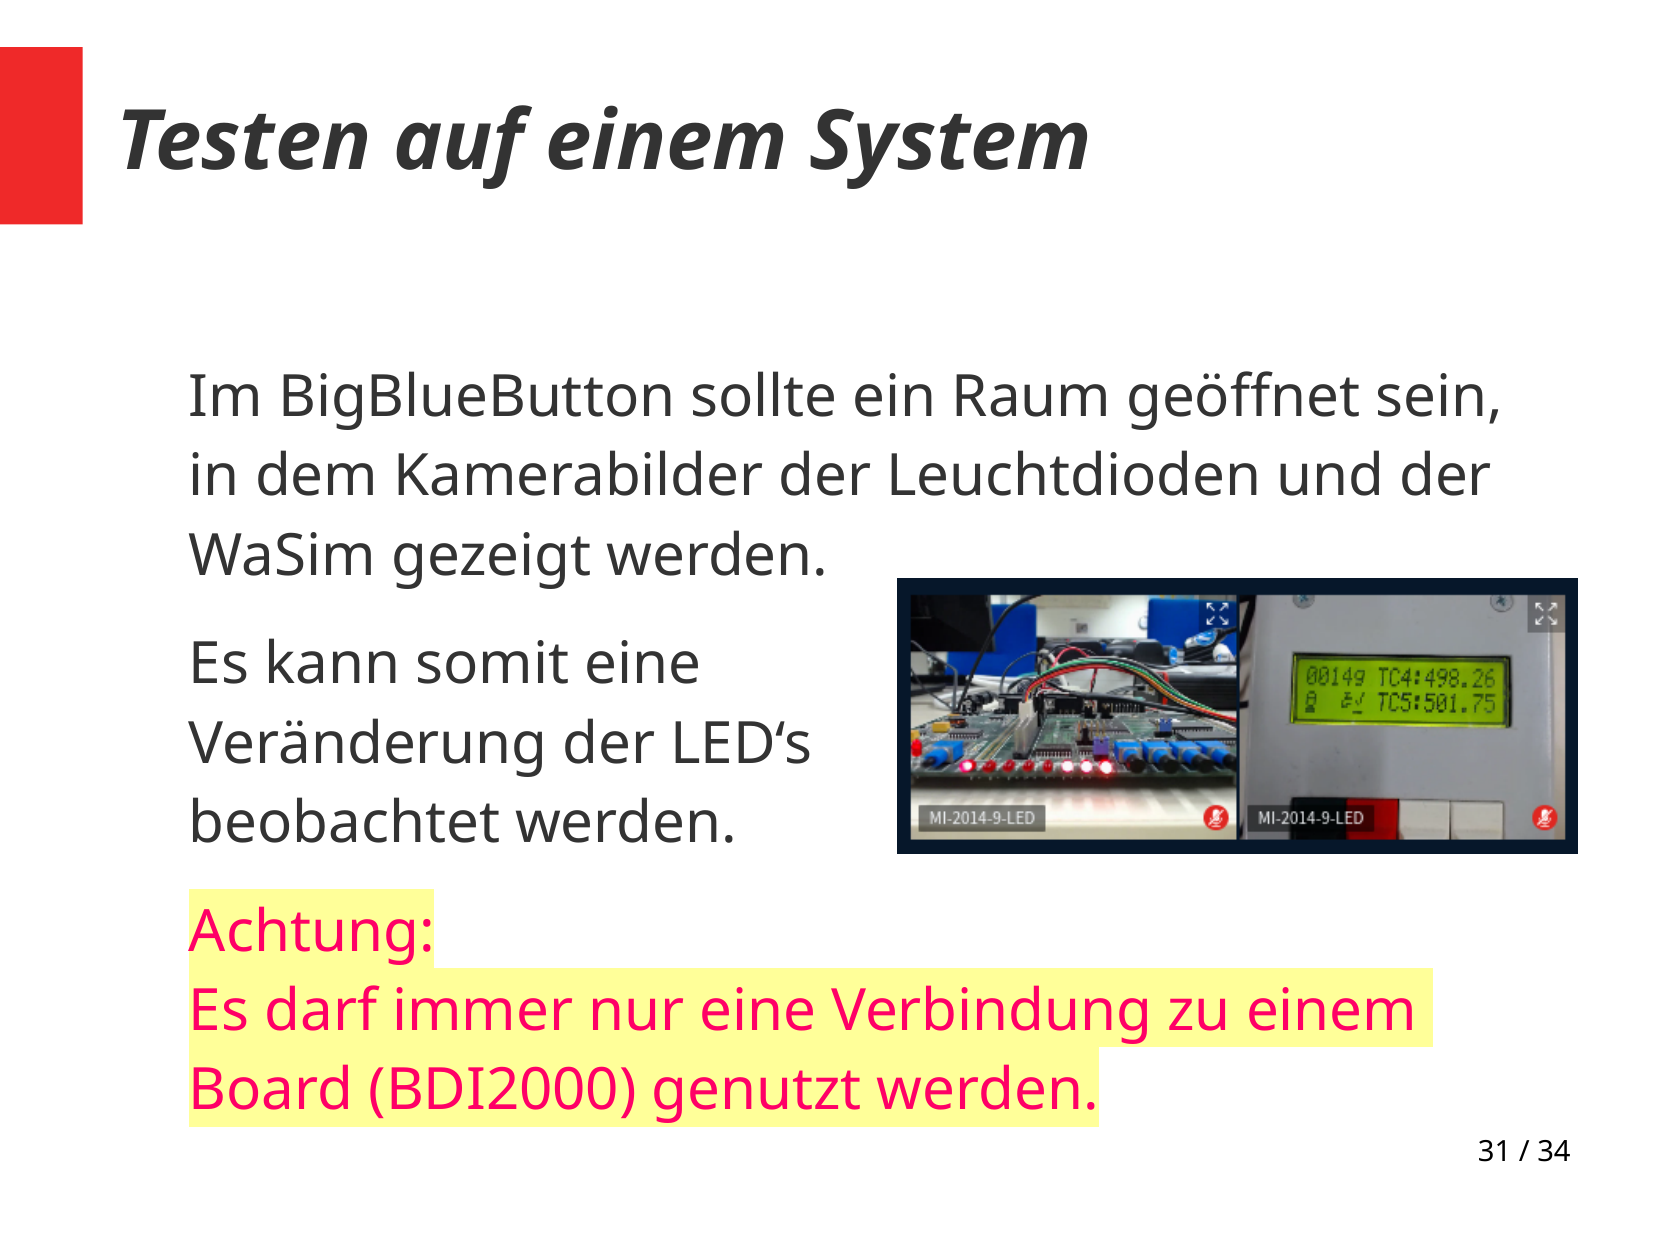

Testen auf einem System
# Im BigBlueButton sollte ein Raum geöffnet sein, in dem Kamerabilder der Leuchtdioden und der WaSim gezeigt werden.
Es kann somit eine
Veränderung der LED‘s
beobachtet werden.
Achtung:
Es darf immer nur eine Verbindung zu einem Board (BDI2000) genutzt werden.
31